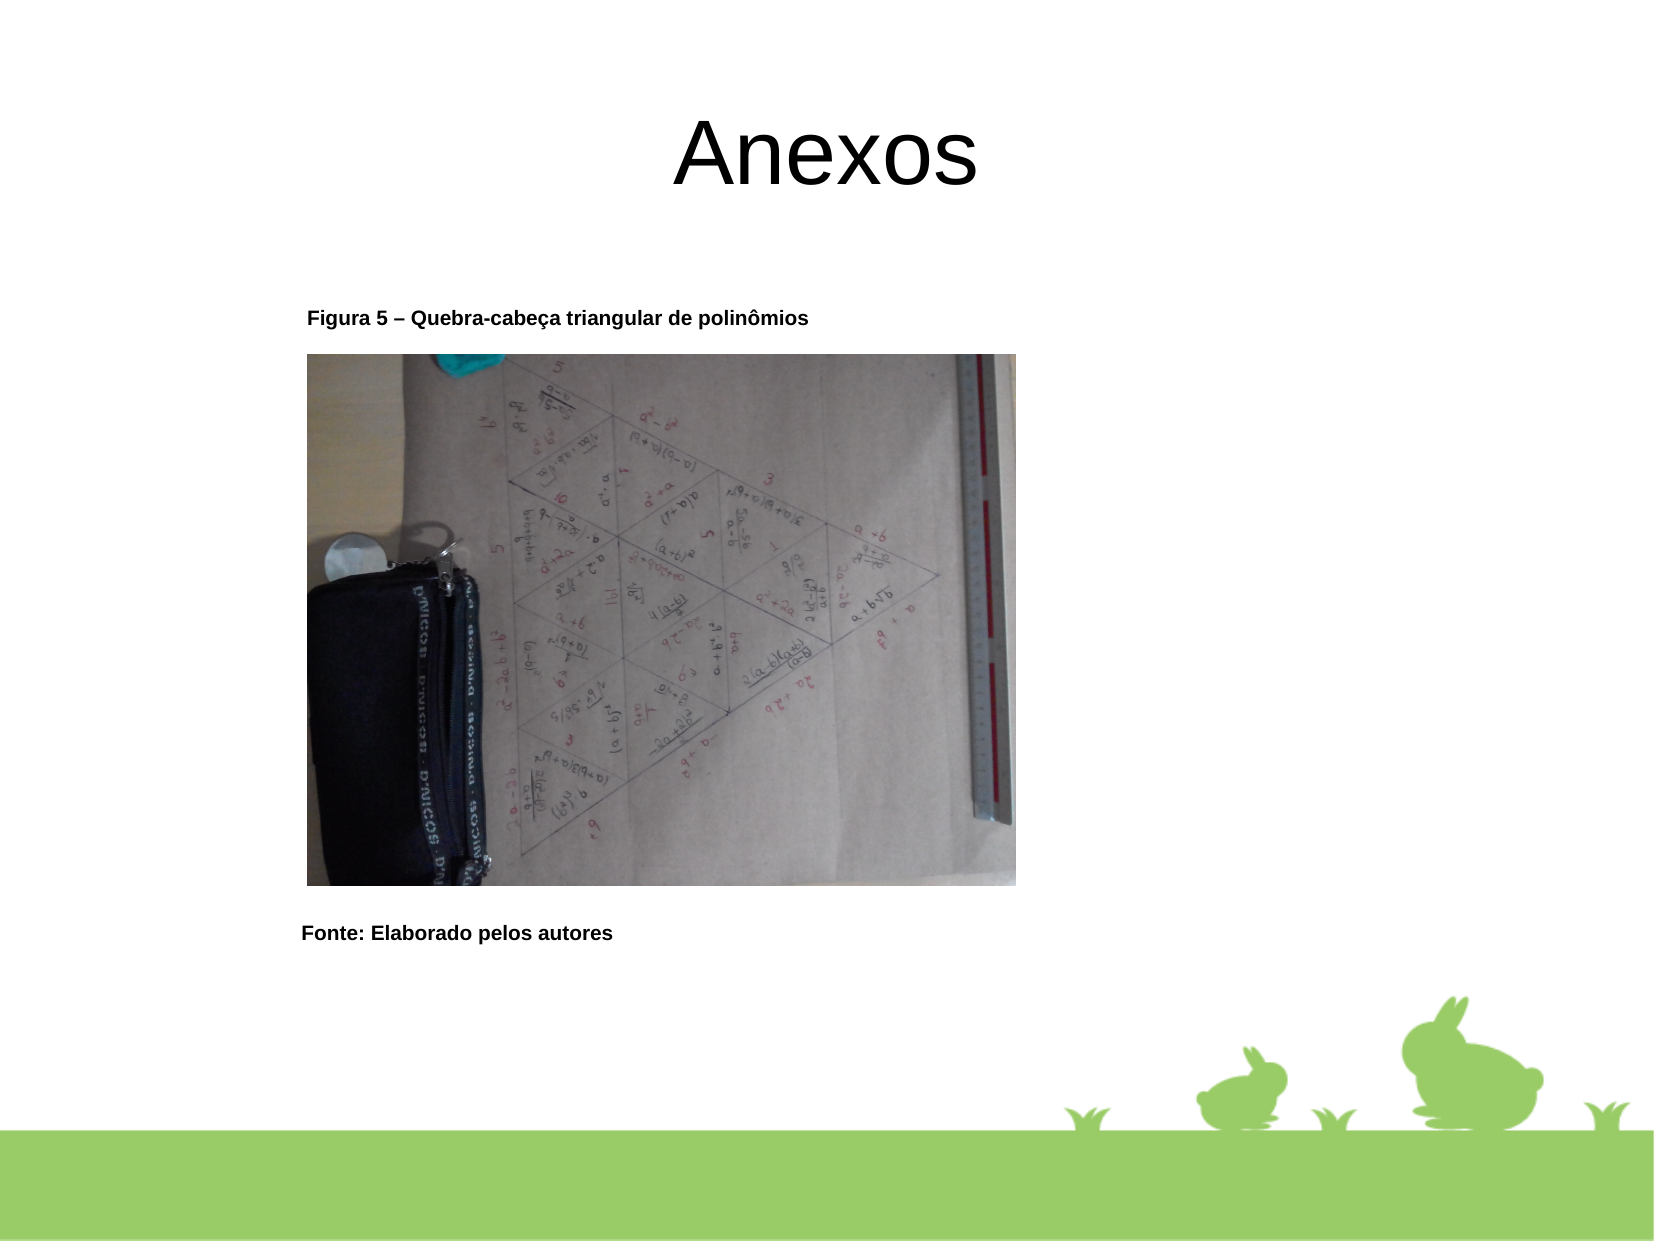

# Anexos
Figura 5 – Quebra-cabeça triangular de polinômios
Fonte: Elaborado pelos autores